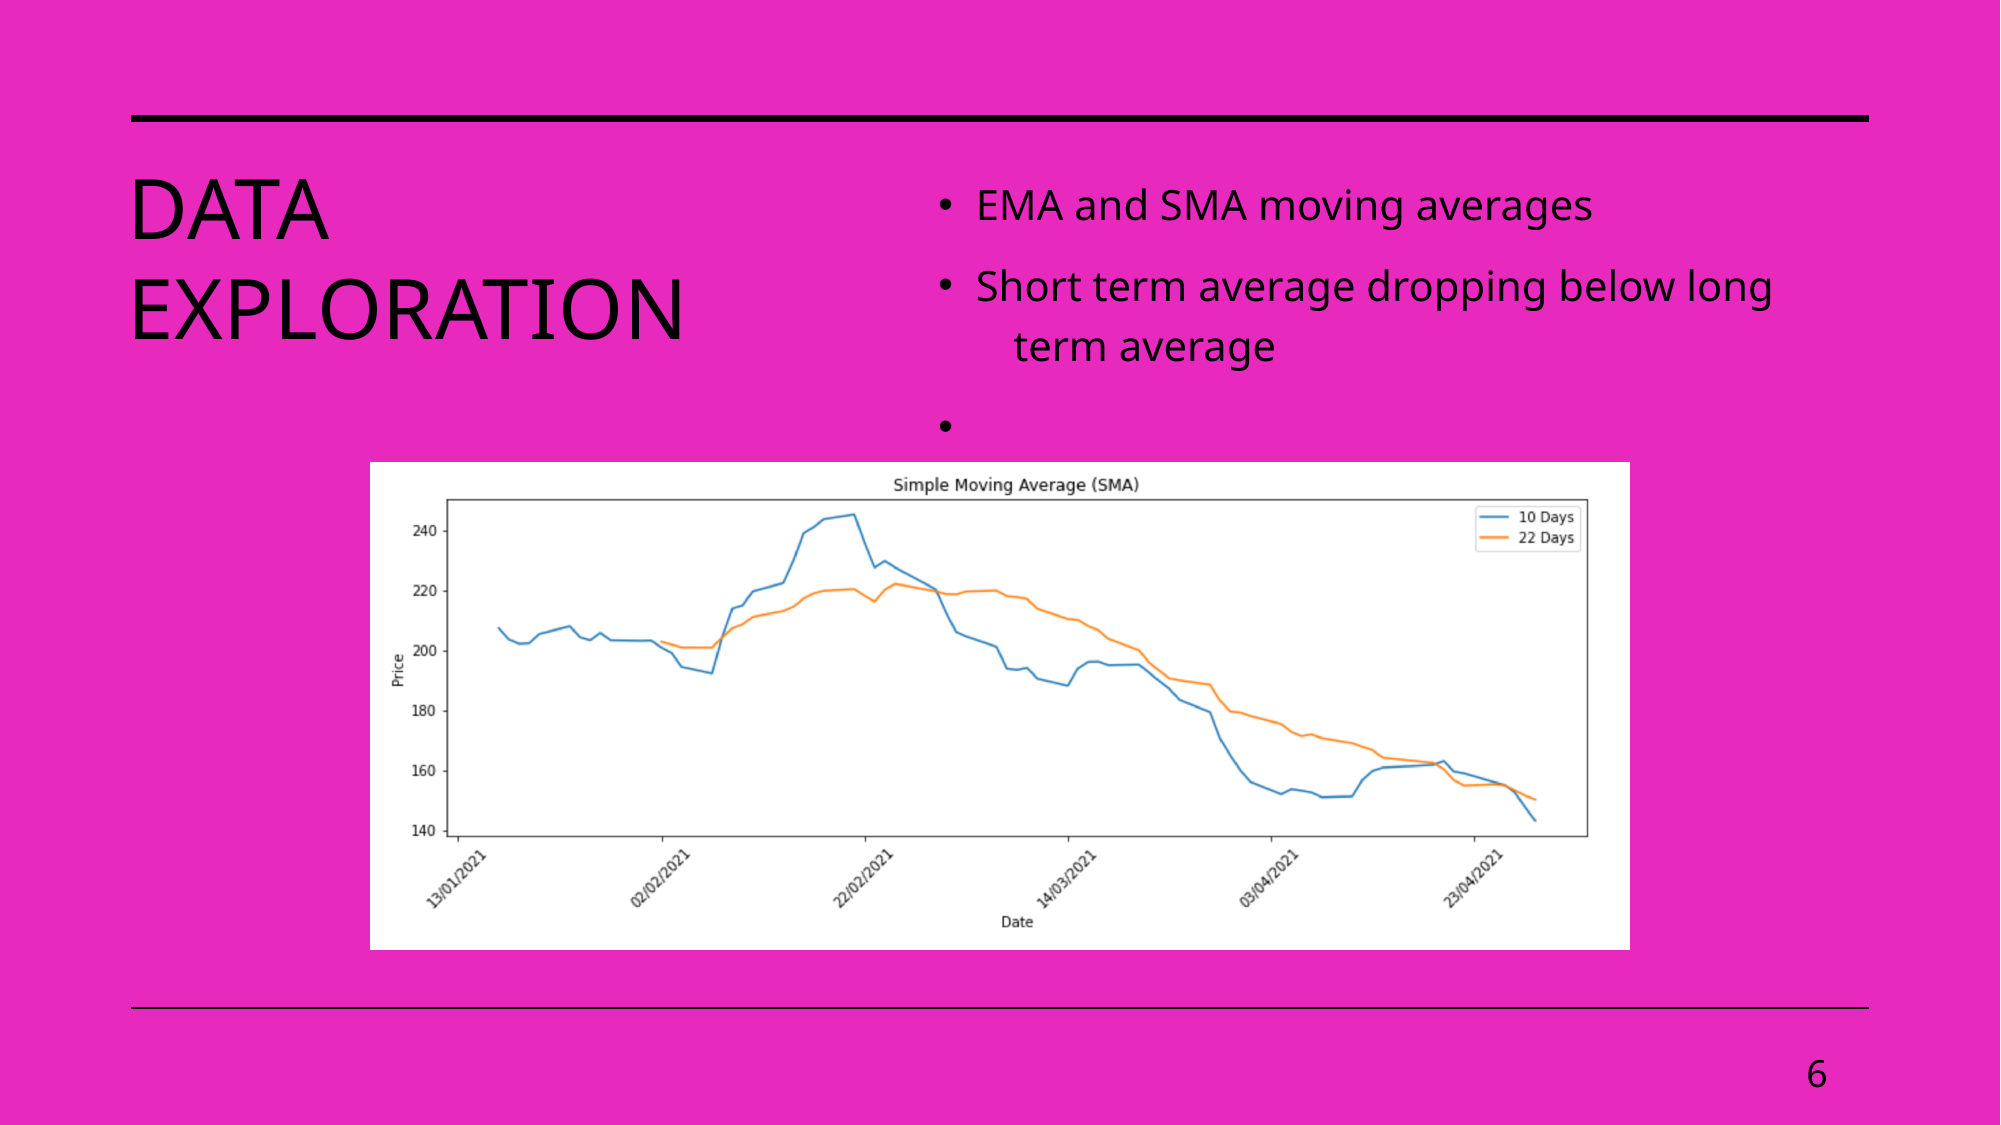

# Data EXPLORATION
EMA and SMA moving averages
Short term average dropping below long term average